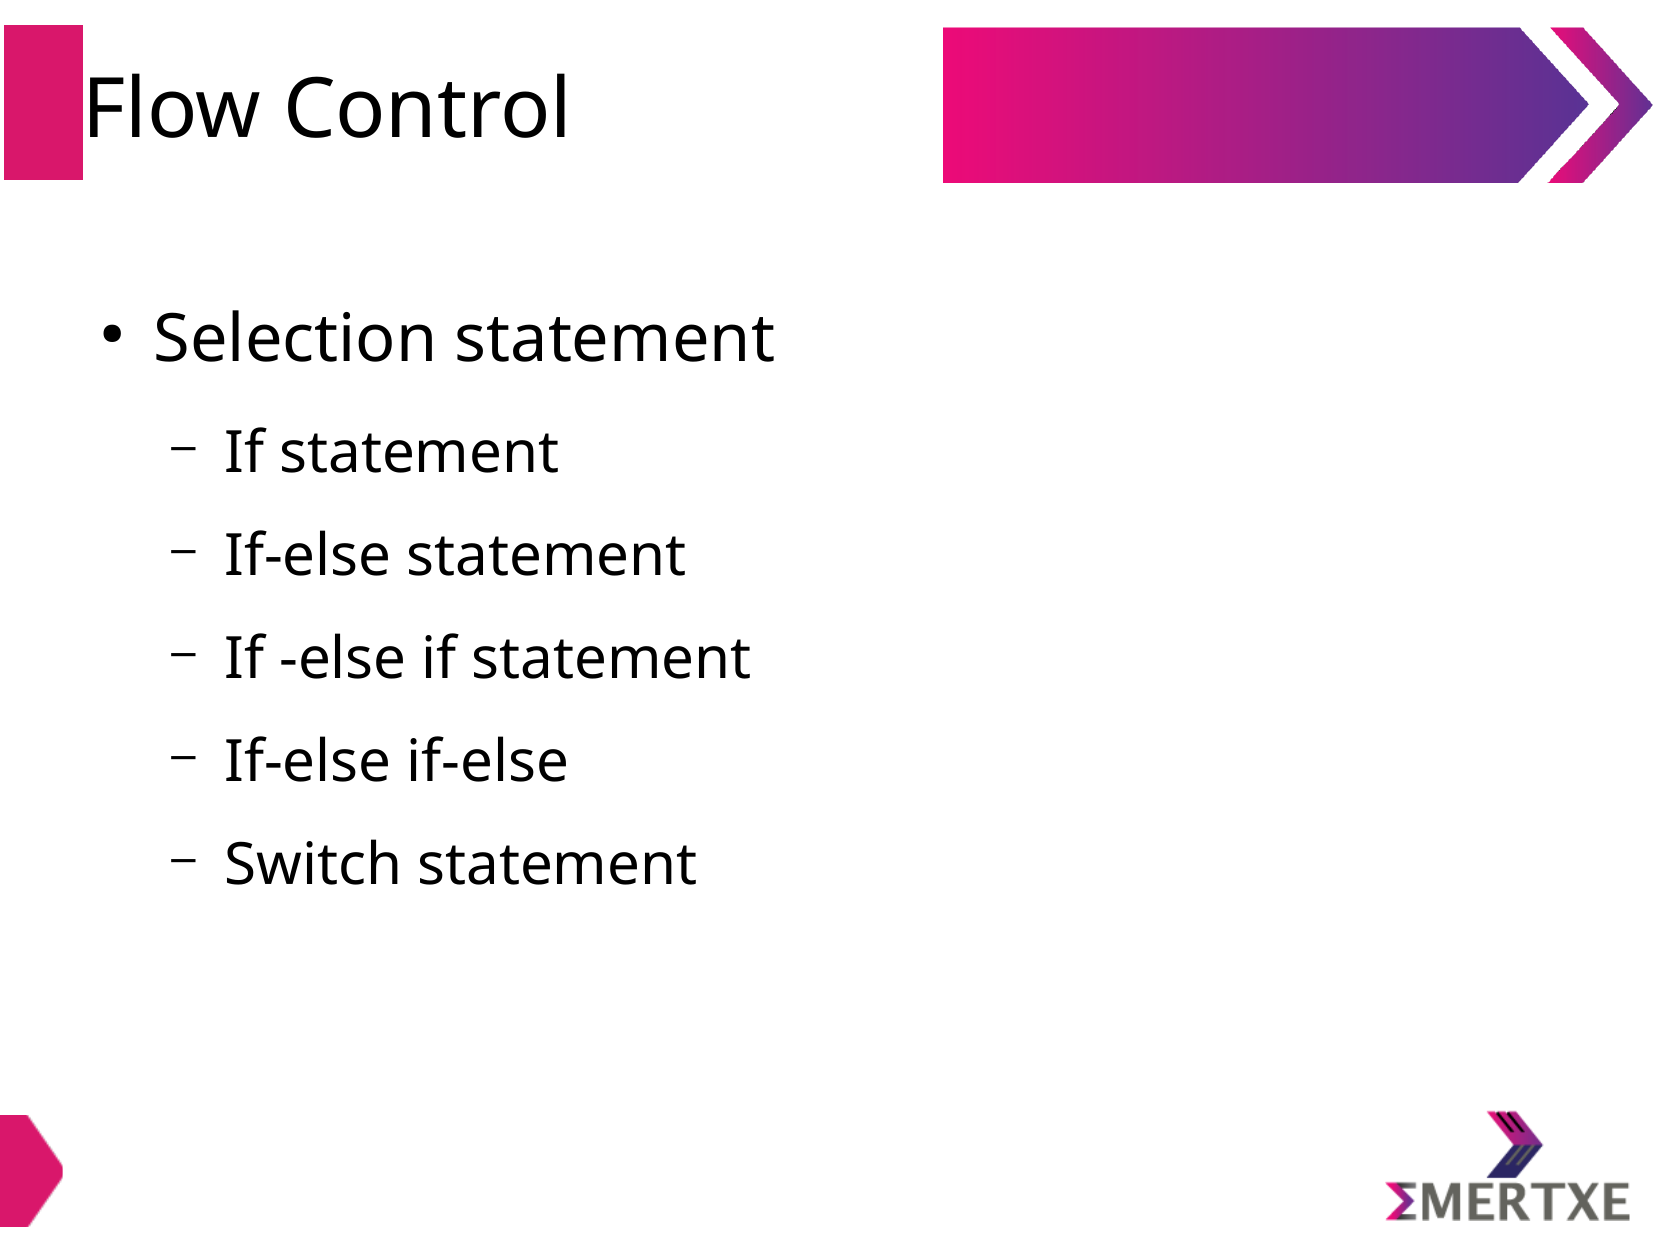

# Flow Control
Selection statement
If statement
If-else statement
If -else if statement
If-else if-else
Switch statement